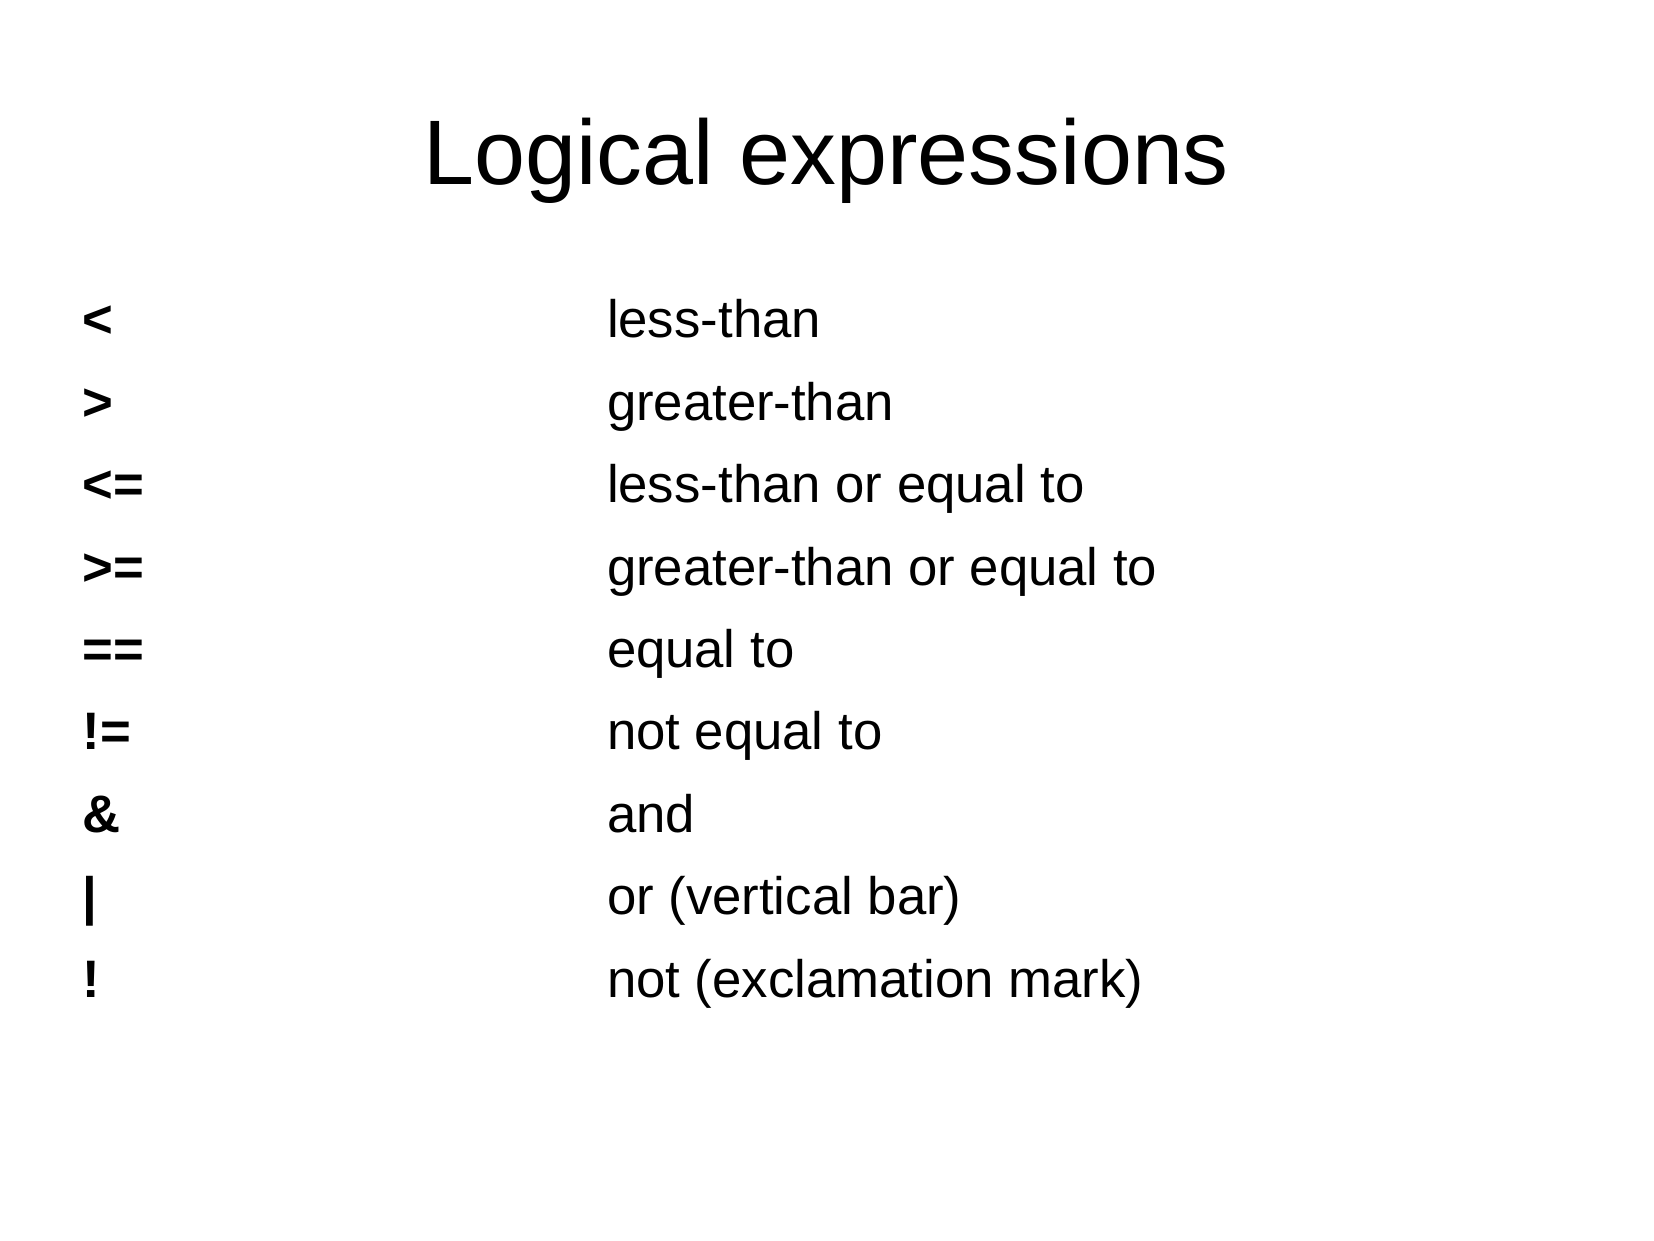

# Logical expressions
<	less-than
>	greater-than
<=	less-than or equal to
>=	greater-than or equal to
==	equal to
!=	not equal to
&	and
|	or (vertical bar)
!	not (exclamation mark)